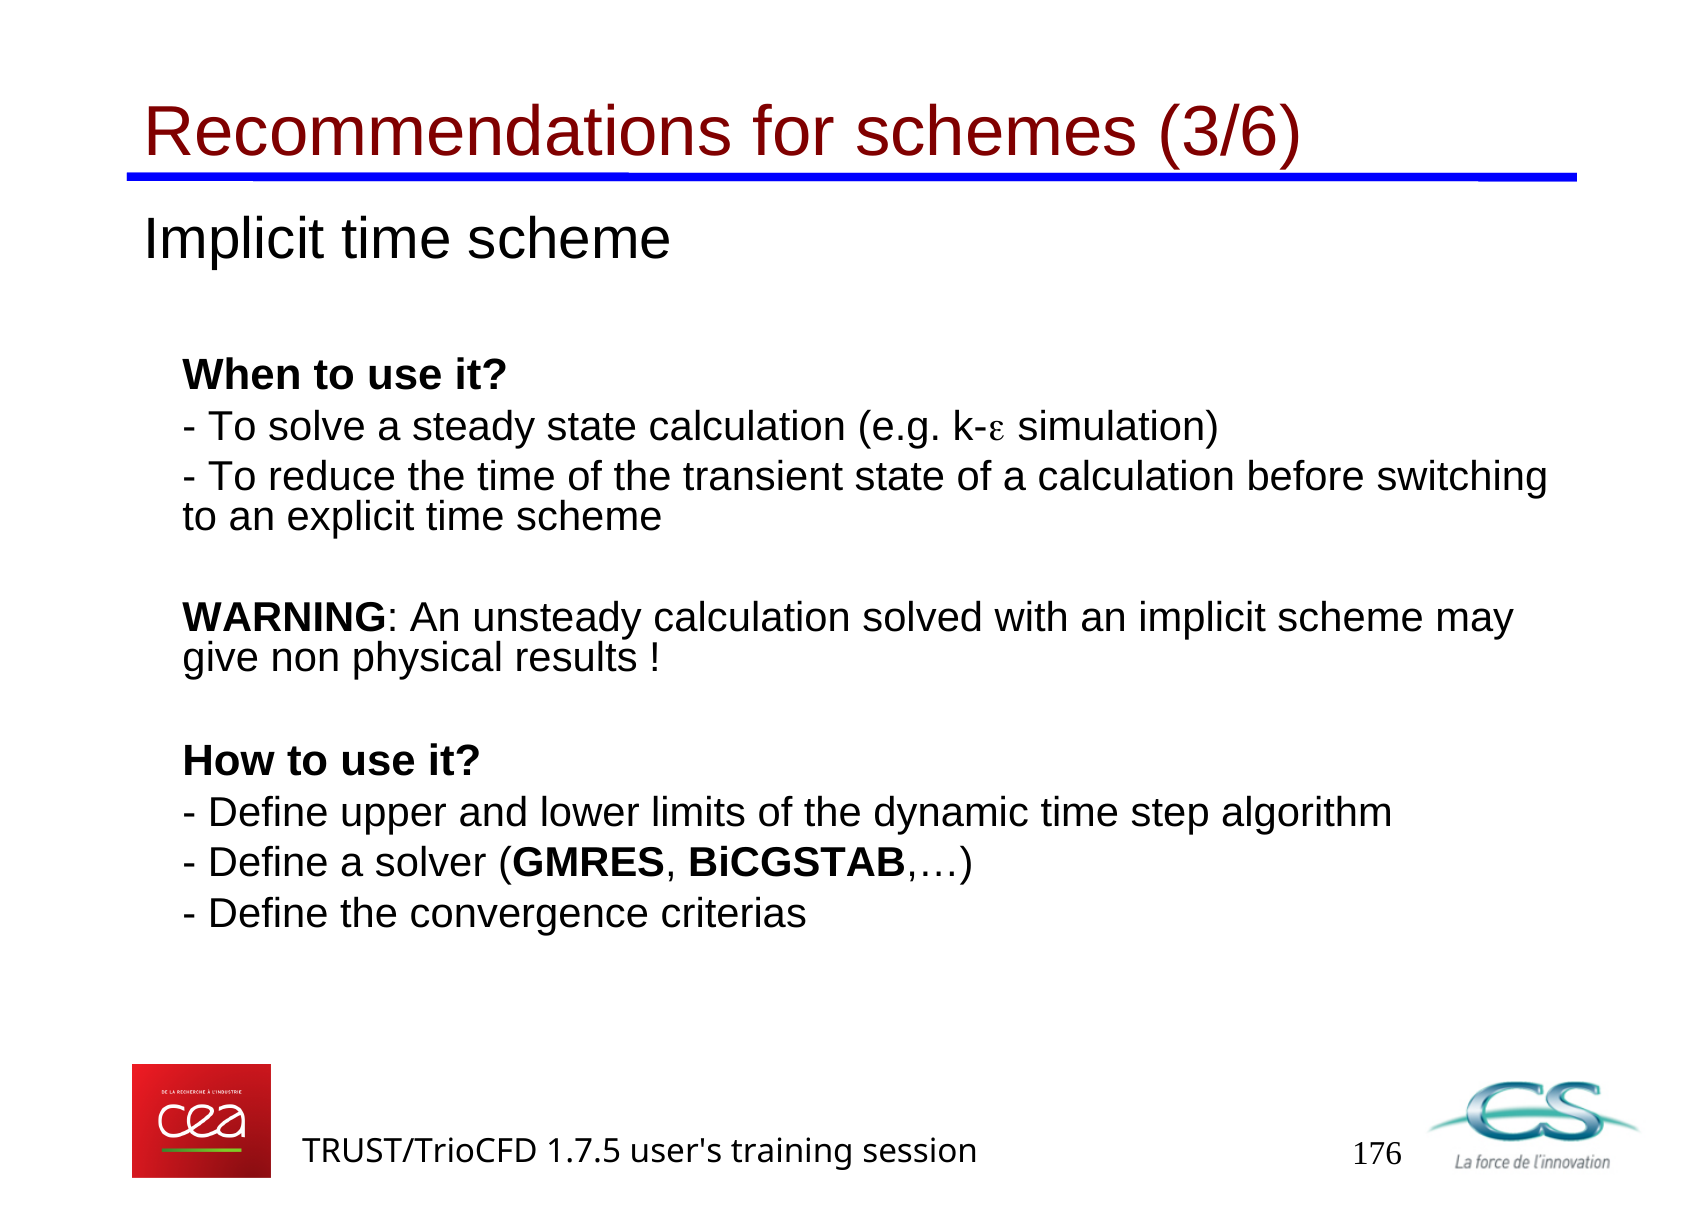

# Recommendations for schemes (3/6)
Implicit time scheme
When to use it?
- To solve a steady state calculation (e.g. k- simulation)
- To reduce the time of the transient state of a calculation before switching to an explicit time scheme
WARNING: An unsteady calculation solved with an implicit scheme may give non physical results !
How to use it?
- Define upper and lower limits of the dynamic time step algorithm
- Define a solver (GMRES, BiCGSTAB,…)
- Define the convergence criterias
TRUST/TrioCFD 1.7.5 user's training session
176